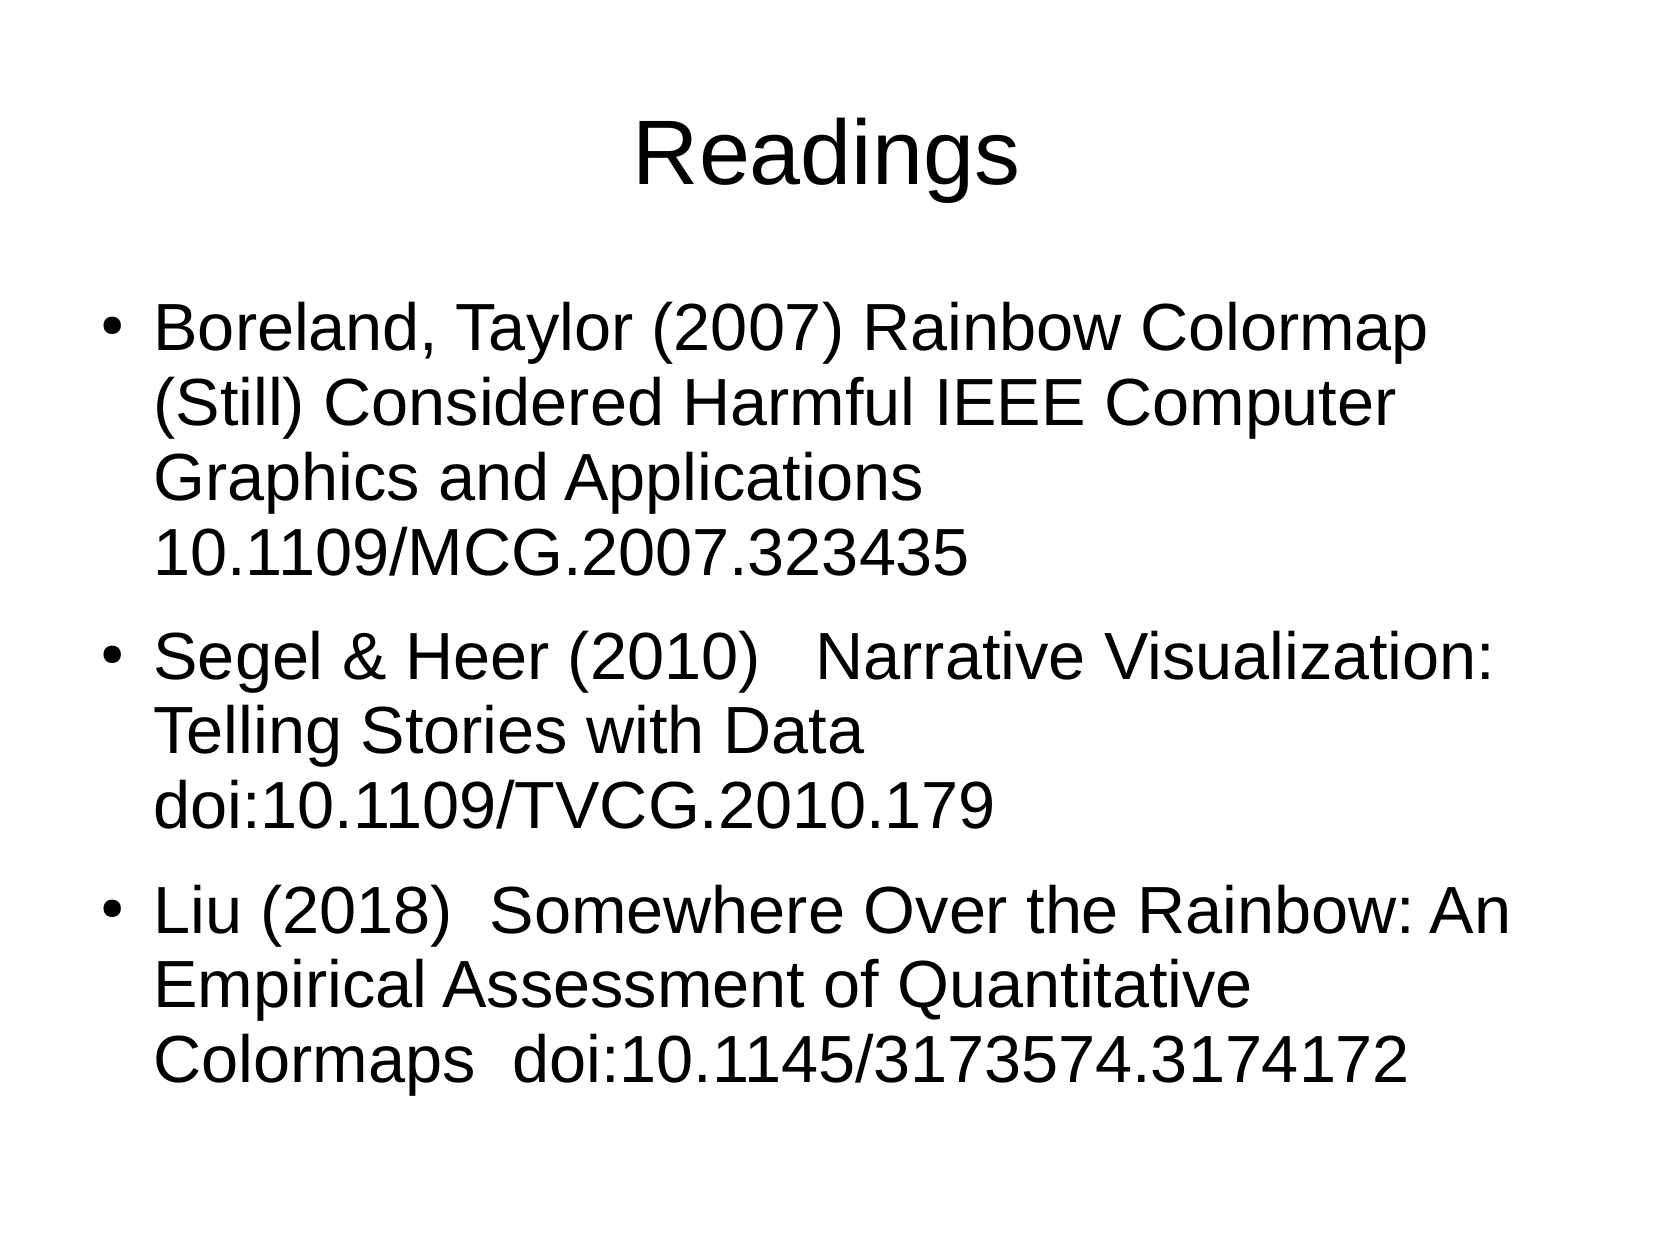

# Readings
Boreland, Taylor (2007) Rainbow Colormap (Still) Considered Harmful IEEE Computer Graphics and Applications 10.1109/MCG.2007.323435
Segel & Heer (2010) Narrative Visualization: Telling Stories with Data doi:10.1109/TVCG.2010.179
Liu (2018) Somewhere Over the Rainbow: An Empirical Assessment of Quantitative Colormaps doi:10.1145/3173574.3174172